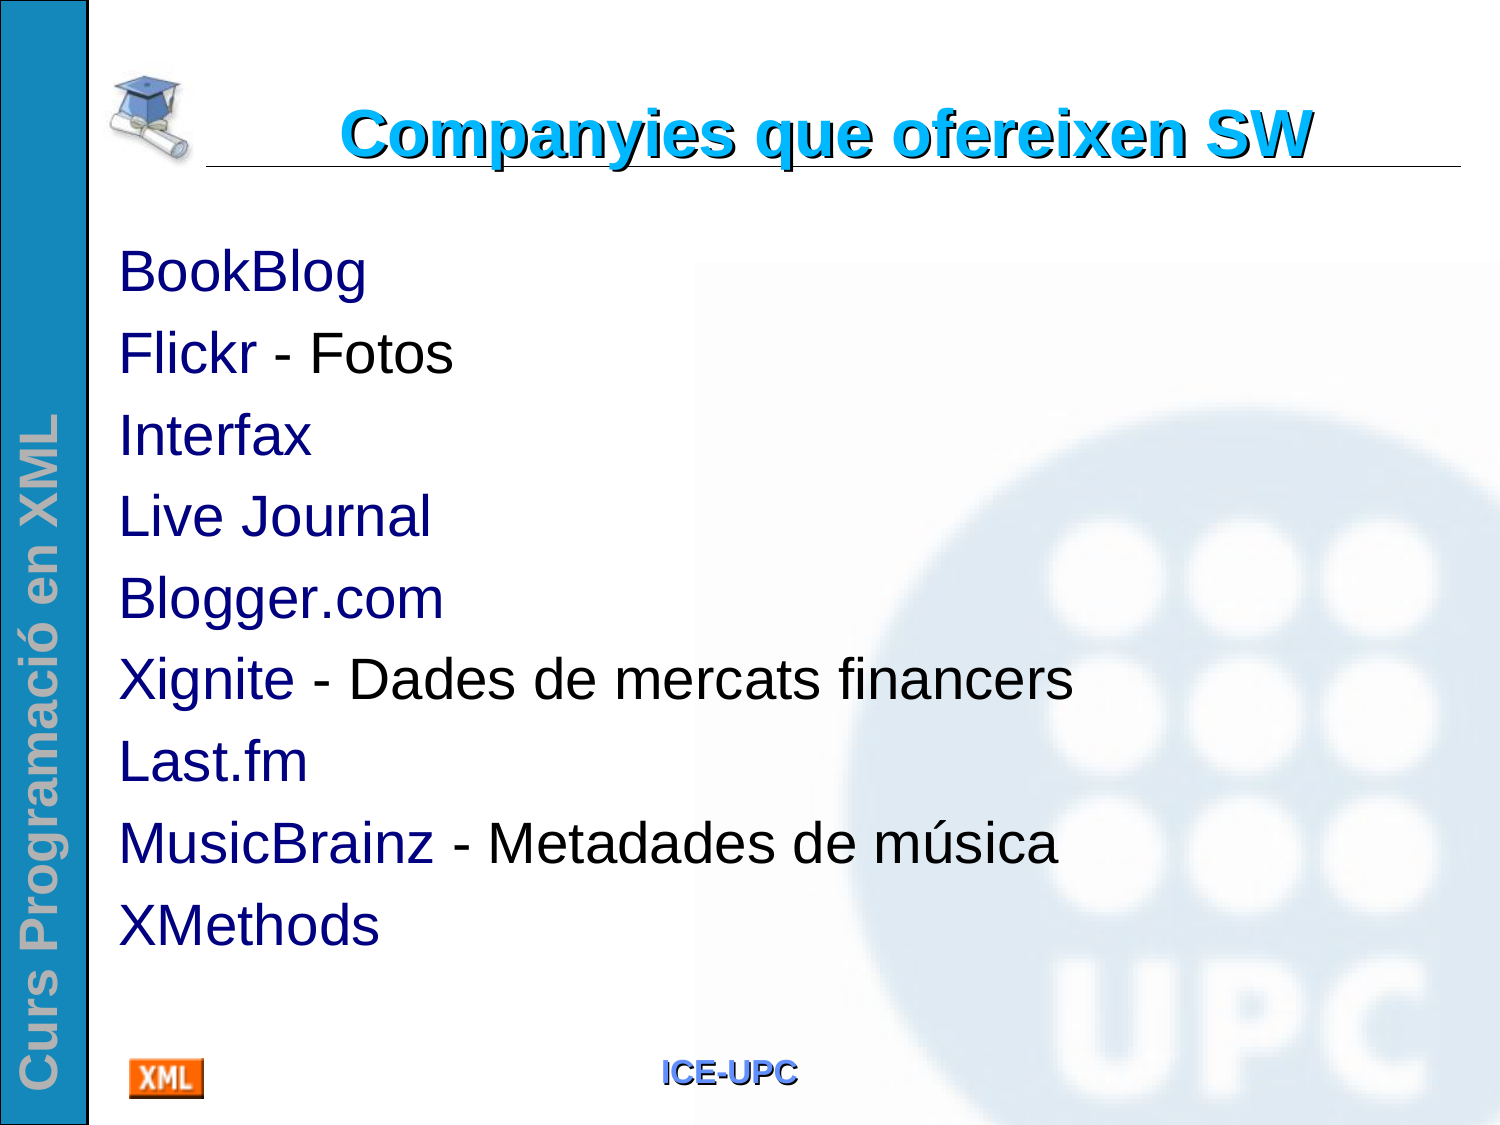

# Companyies que ofereixen SW
BookBlog
Flickr - Fotos
Interfax
Live Journal
Blogger.com
Xignite - Dades de mercats financers
Last.fm
MusicBrainz - Metadades de música
XMethods